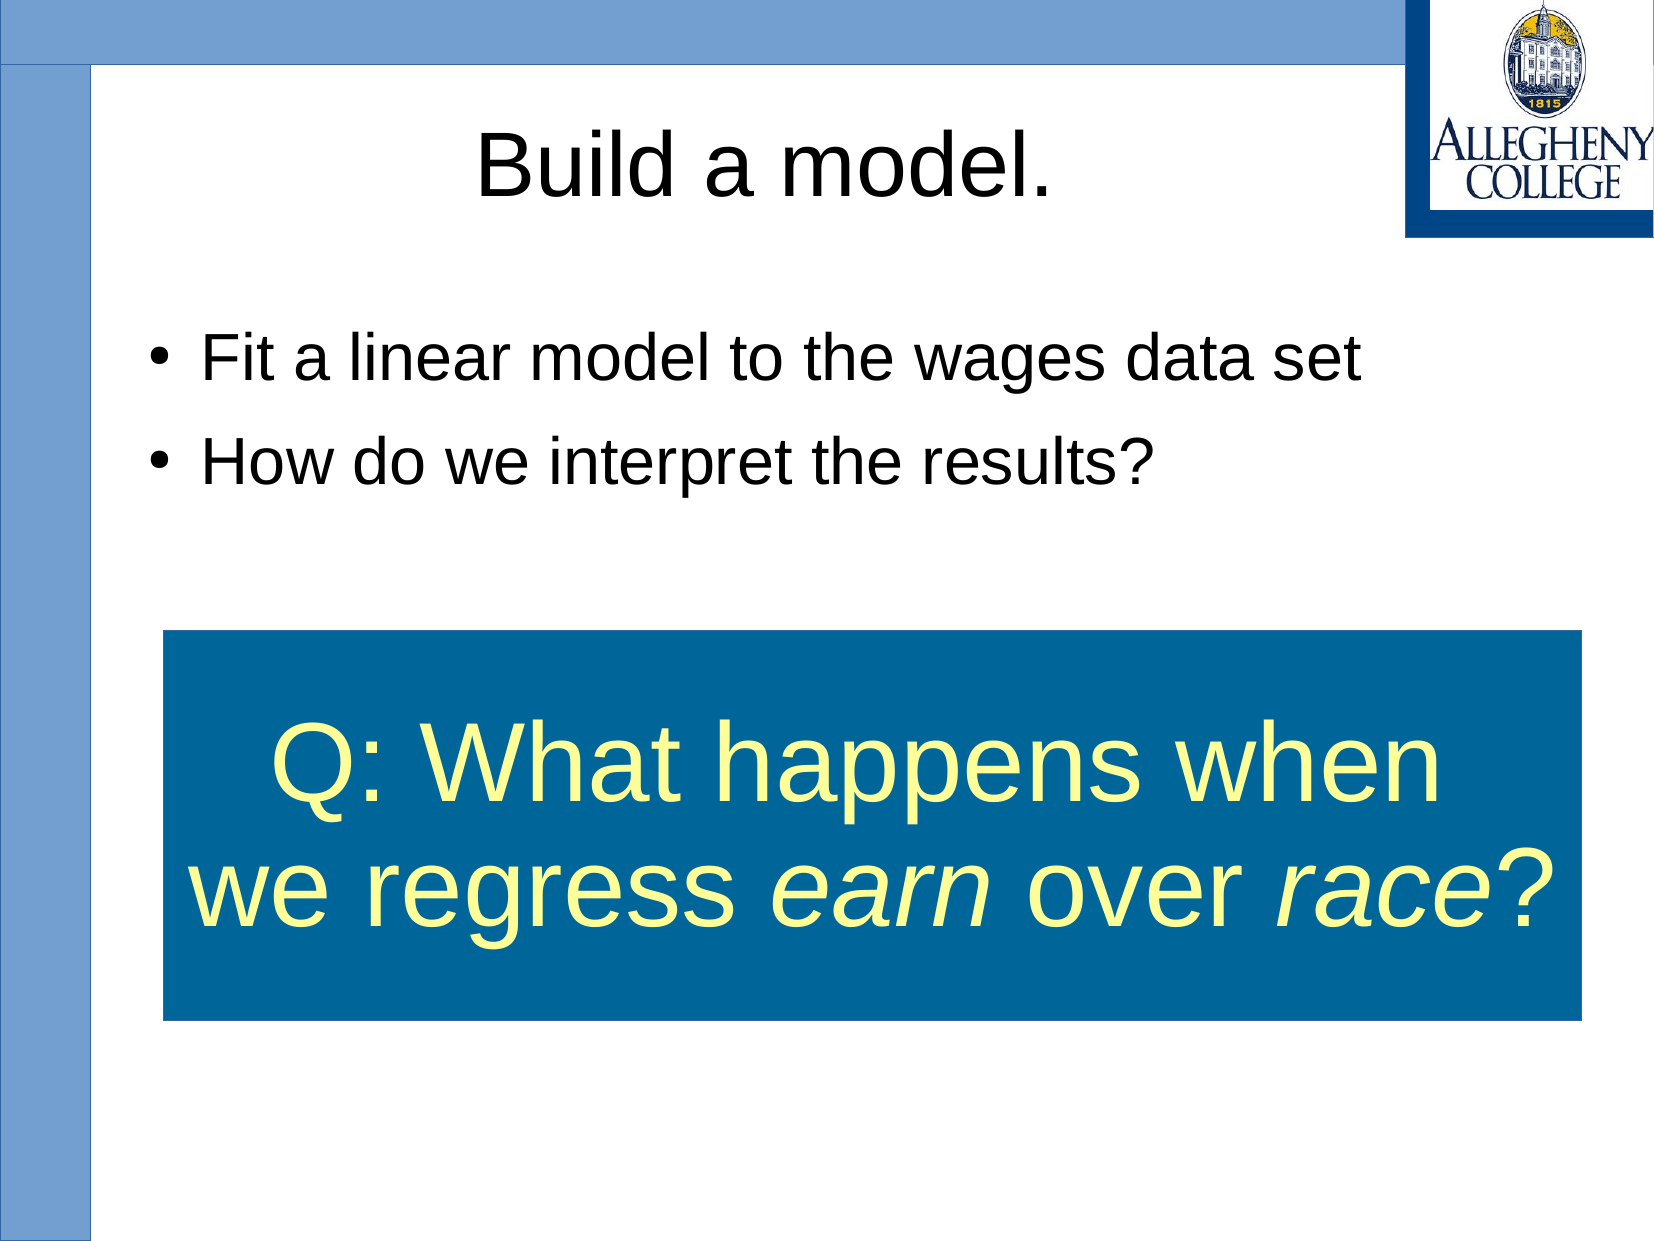

# Build a model.
Fit a linear model to the wages data set
How do we interpret the results?
Q: What happens when
we regress earn over race?